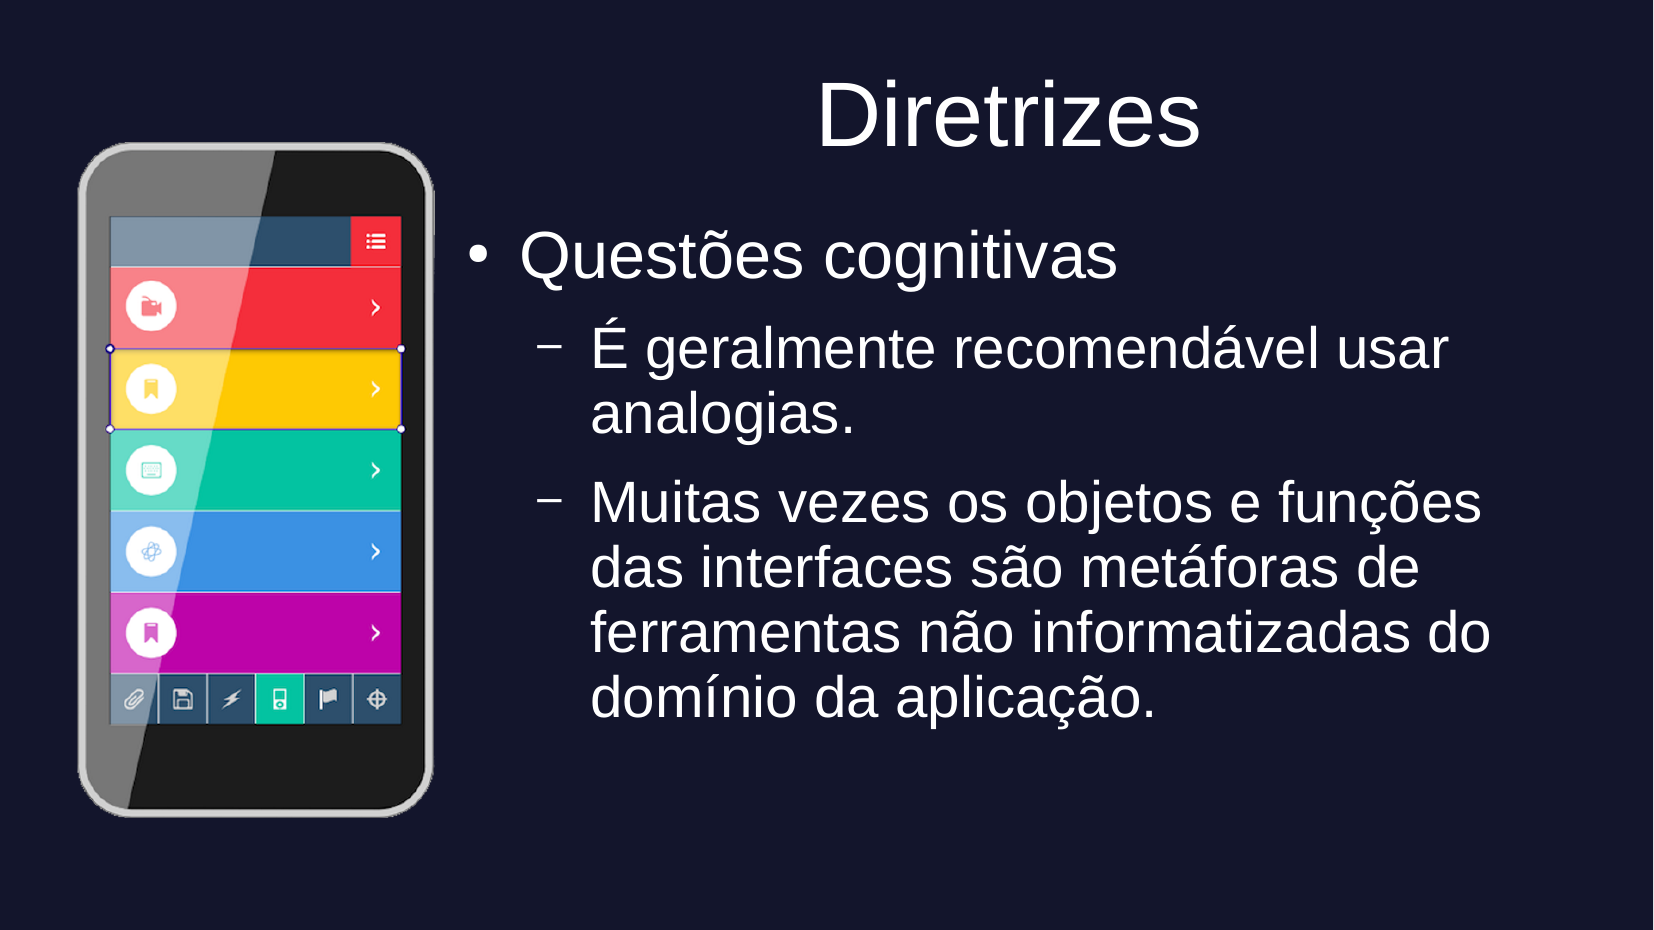

# Diretrizes
Questões cognitivas
É geralmente recomendável usar analogias.
Muitas vezes os objetos e funções das interfaces são metáforas de ferramentas não informatizadas do domínio da aplicação.